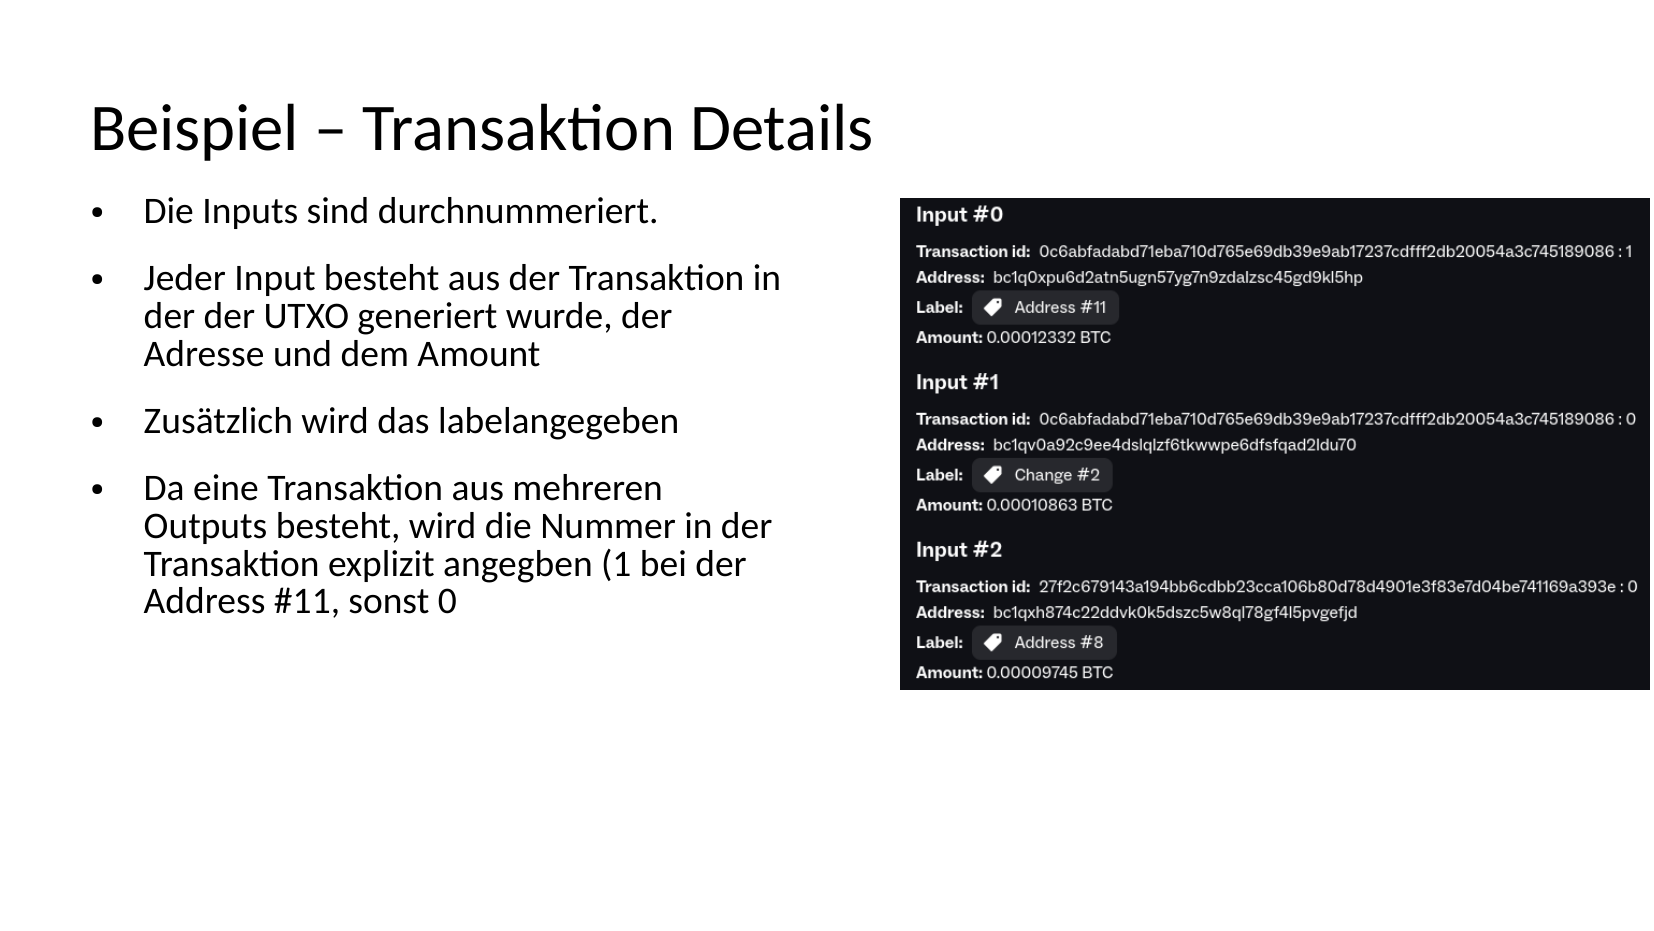

# Beispiel – Transaktion Details
Die Inputs sind durchnummeriert.
Jeder Input besteht aus der Transaktion in der der UTXO generiert wurde, der Adresse und dem Amount
Zusätzlich wird das labelangegeben
Da eine Transaktion aus mehreren Outputs besteht, wird die Nummer in der Transaktion explizit angegben (1 bei der Address #11, sonst 0